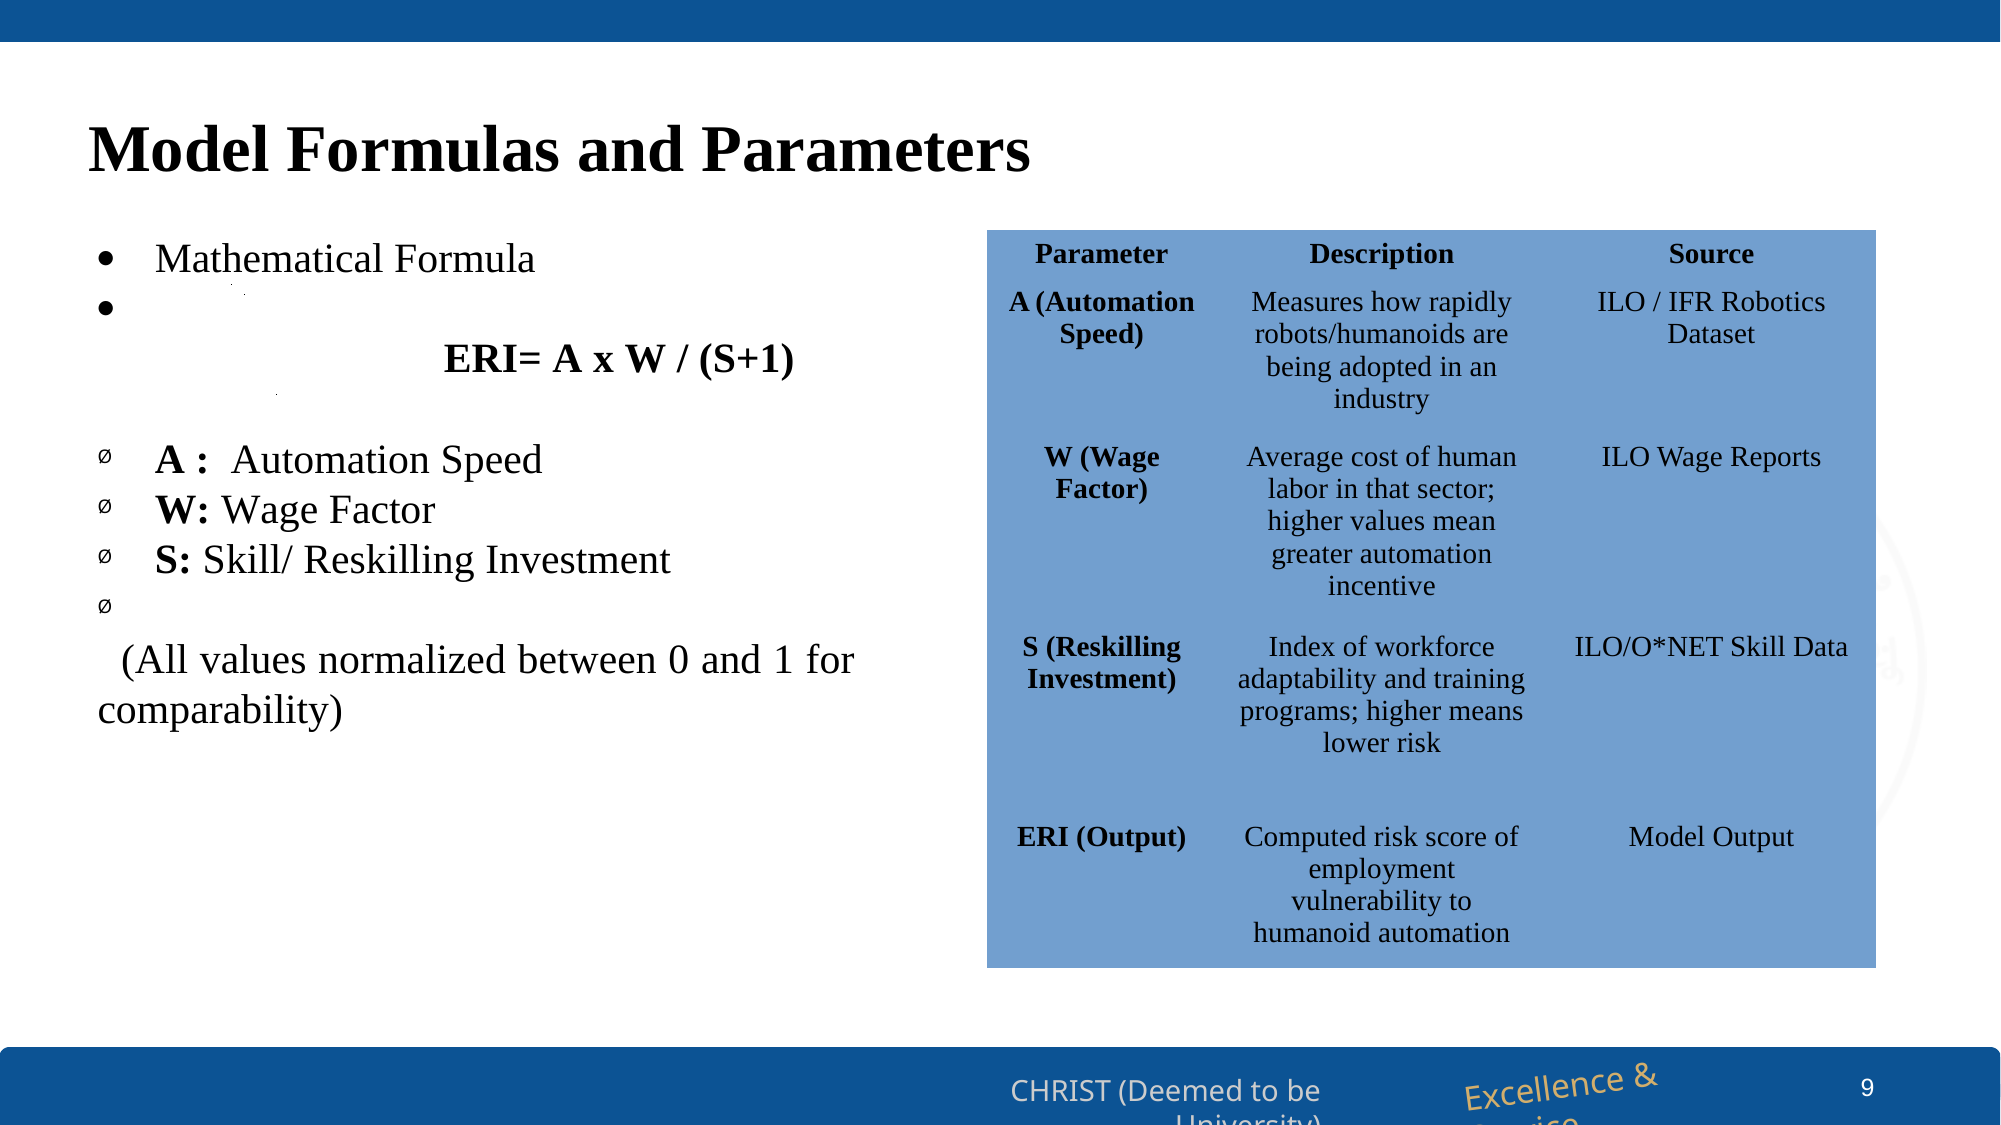

# Model Formulas and Parameters
| Parameter | Description | Source |
| --- | --- | --- |
| A (Automation Speed) | Measures how rapidly robots/humanoids are being adopted in an industry | ILO / IFR Robotics Dataset |
| W (Wage Factor) | Average cost of human labor in that sector; higher values mean greater automation incentive | ILO Wage Reports |
| S (Reskilling Investment) | Index of workforce adaptability and training programs; higher means lower risk | ILO/O\*NET Skill Data |
| ERI (Output) | Computed risk score of employment vulnerability to humanoid automation | Model Output |
Mathematical Formula
 ERI= A x W / (S+1)
A : Automation Speed
W: Wage Factor
S: Skill/ Reskilling Investment
 (All values normalized between 0 and 1 for comparability)